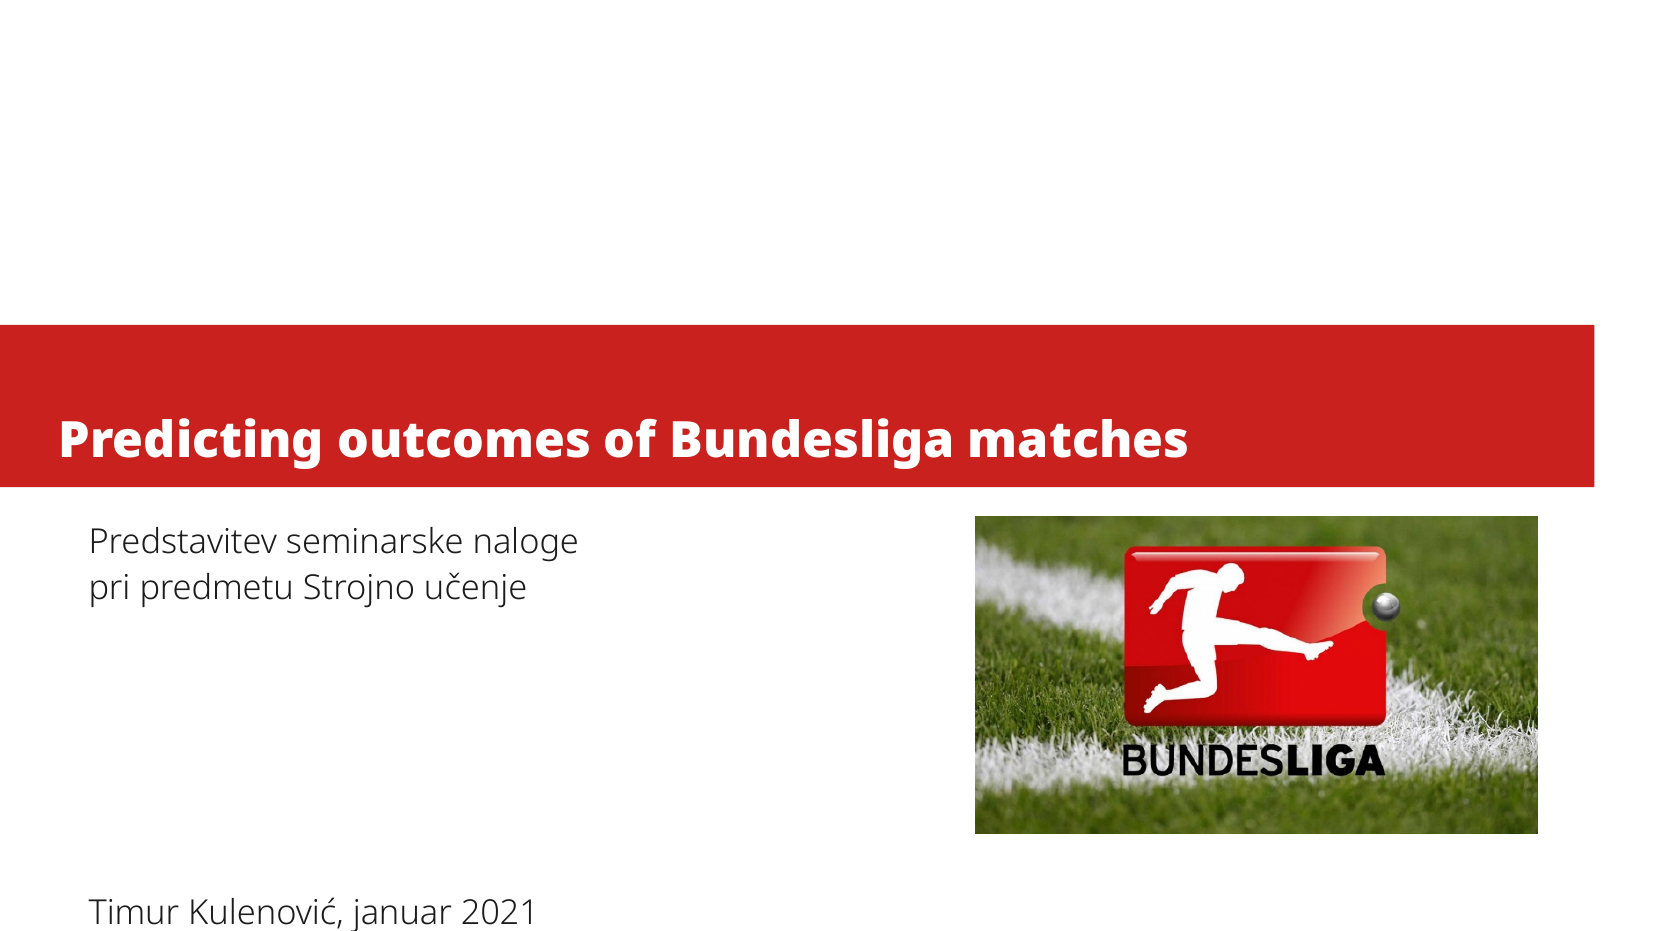

# Predicting outcomes of Bundesliga matches
Predstavitev seminarske naloge
pri predmetu Strojno učenje
Timur Kulenović, januar 2021